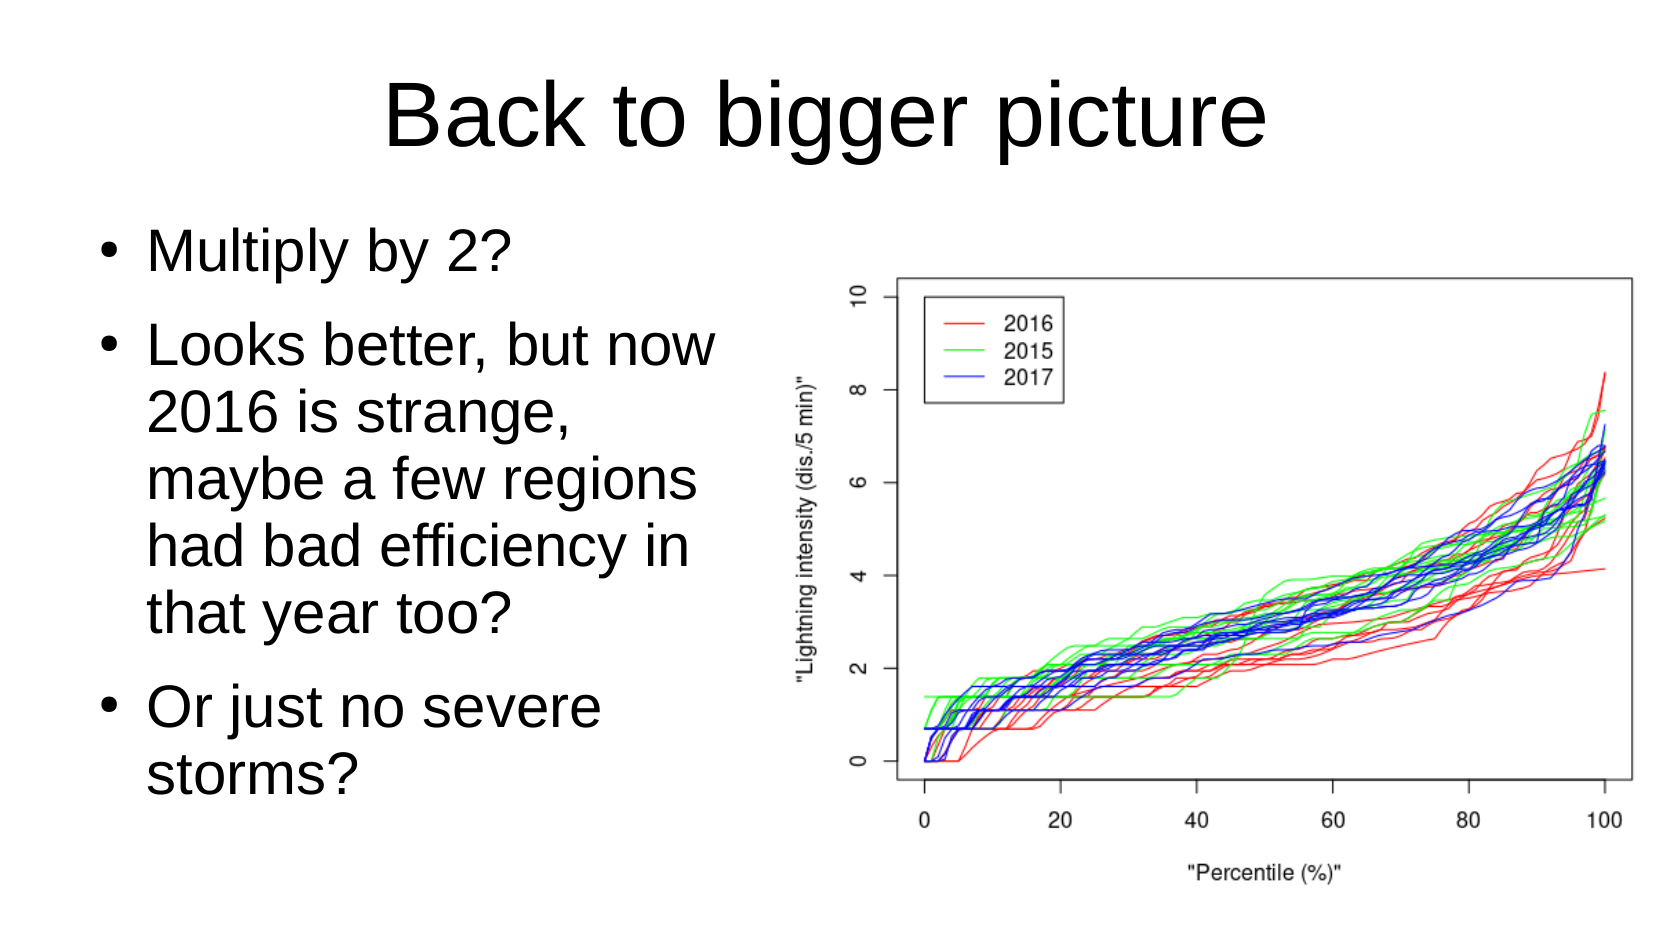

# Back to bigger picture
Multiply by 2?
Looks better, but now 2016 is strange, maybe a few regions had bad efficiency in that year too?
Or just no severe storms?